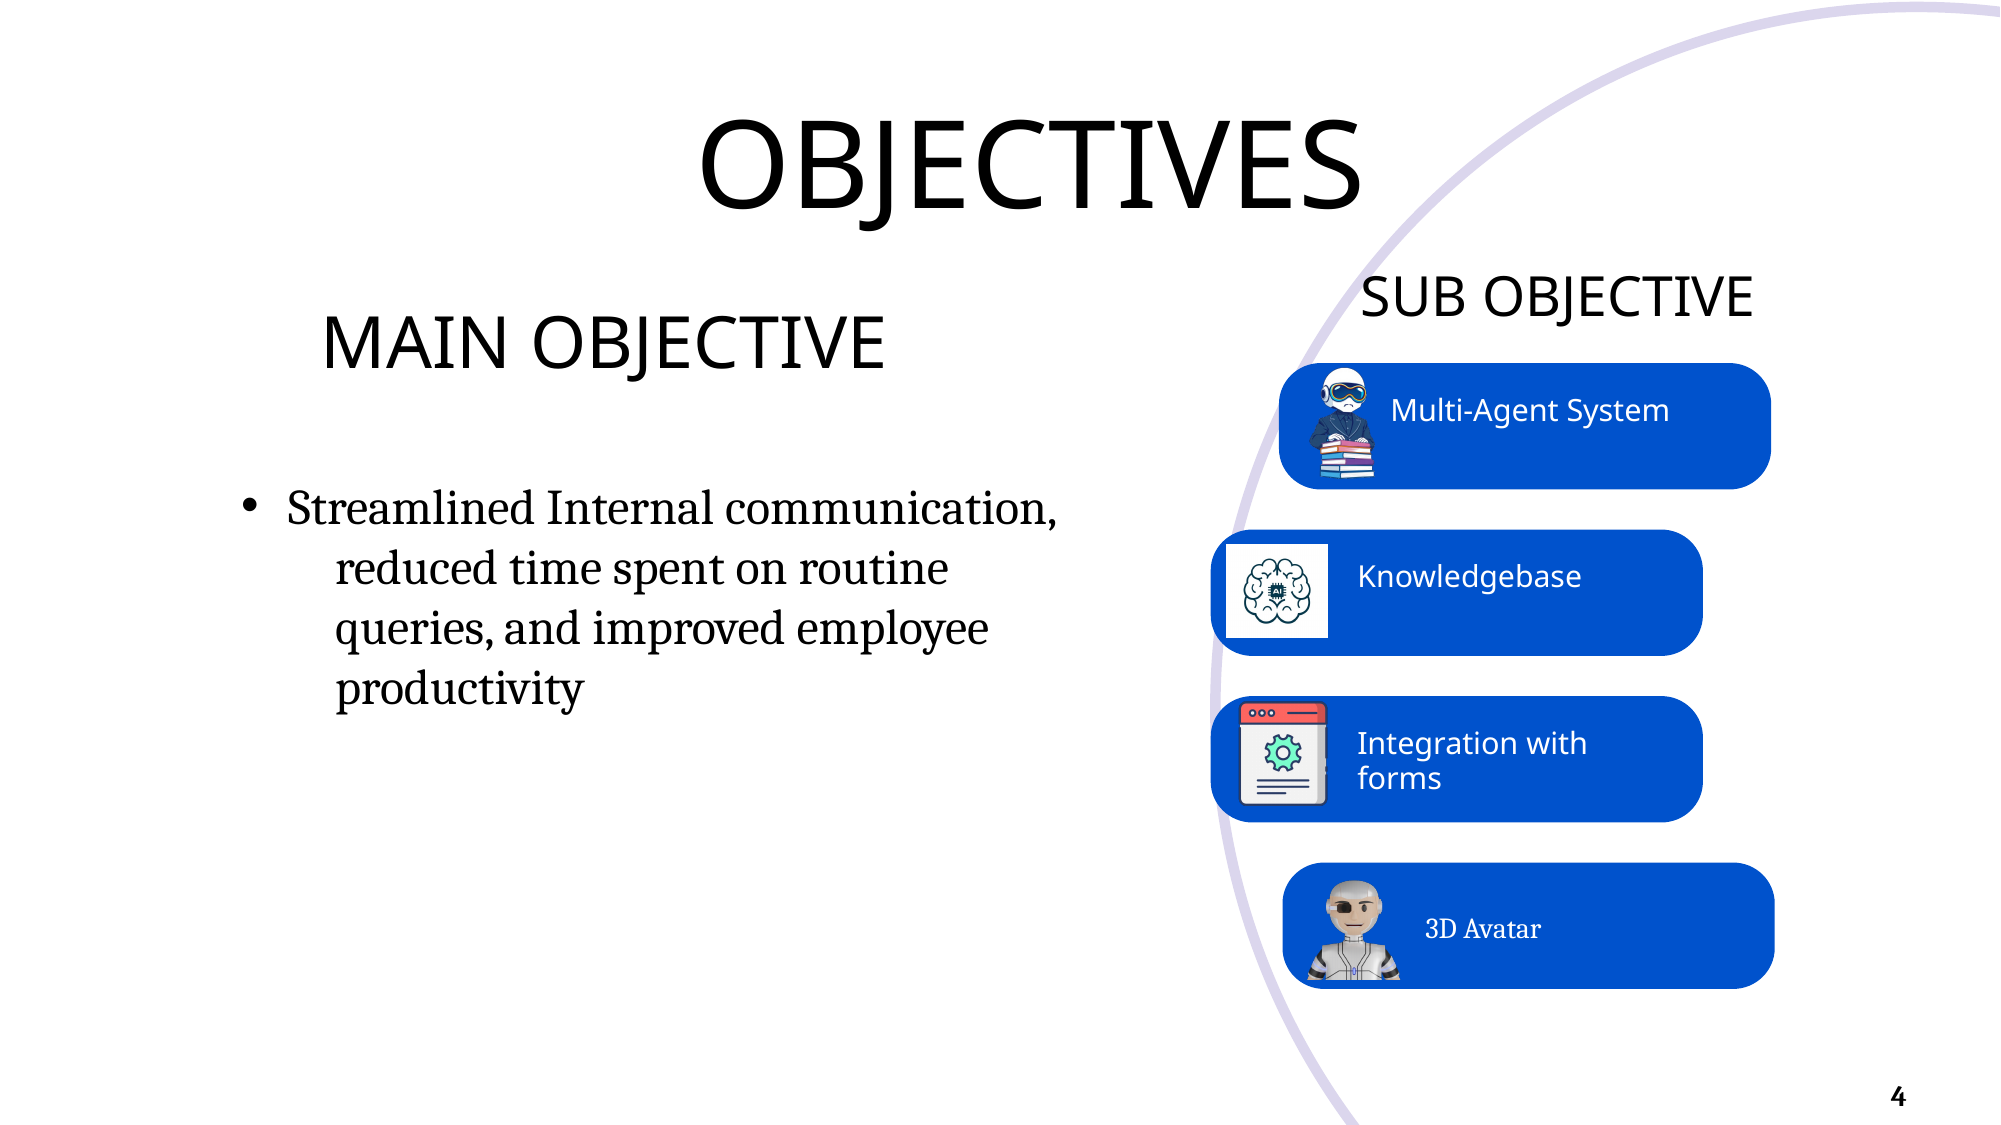

OBJECTIVES
SUB OBJECTIVE
MAIN OBJECTIVE
Multi-Agent System
Streamlined Internal communication, reduced time spent on routine queries, and improved employee productivity
Knowledgebase
Integration with forms
3D Avatar